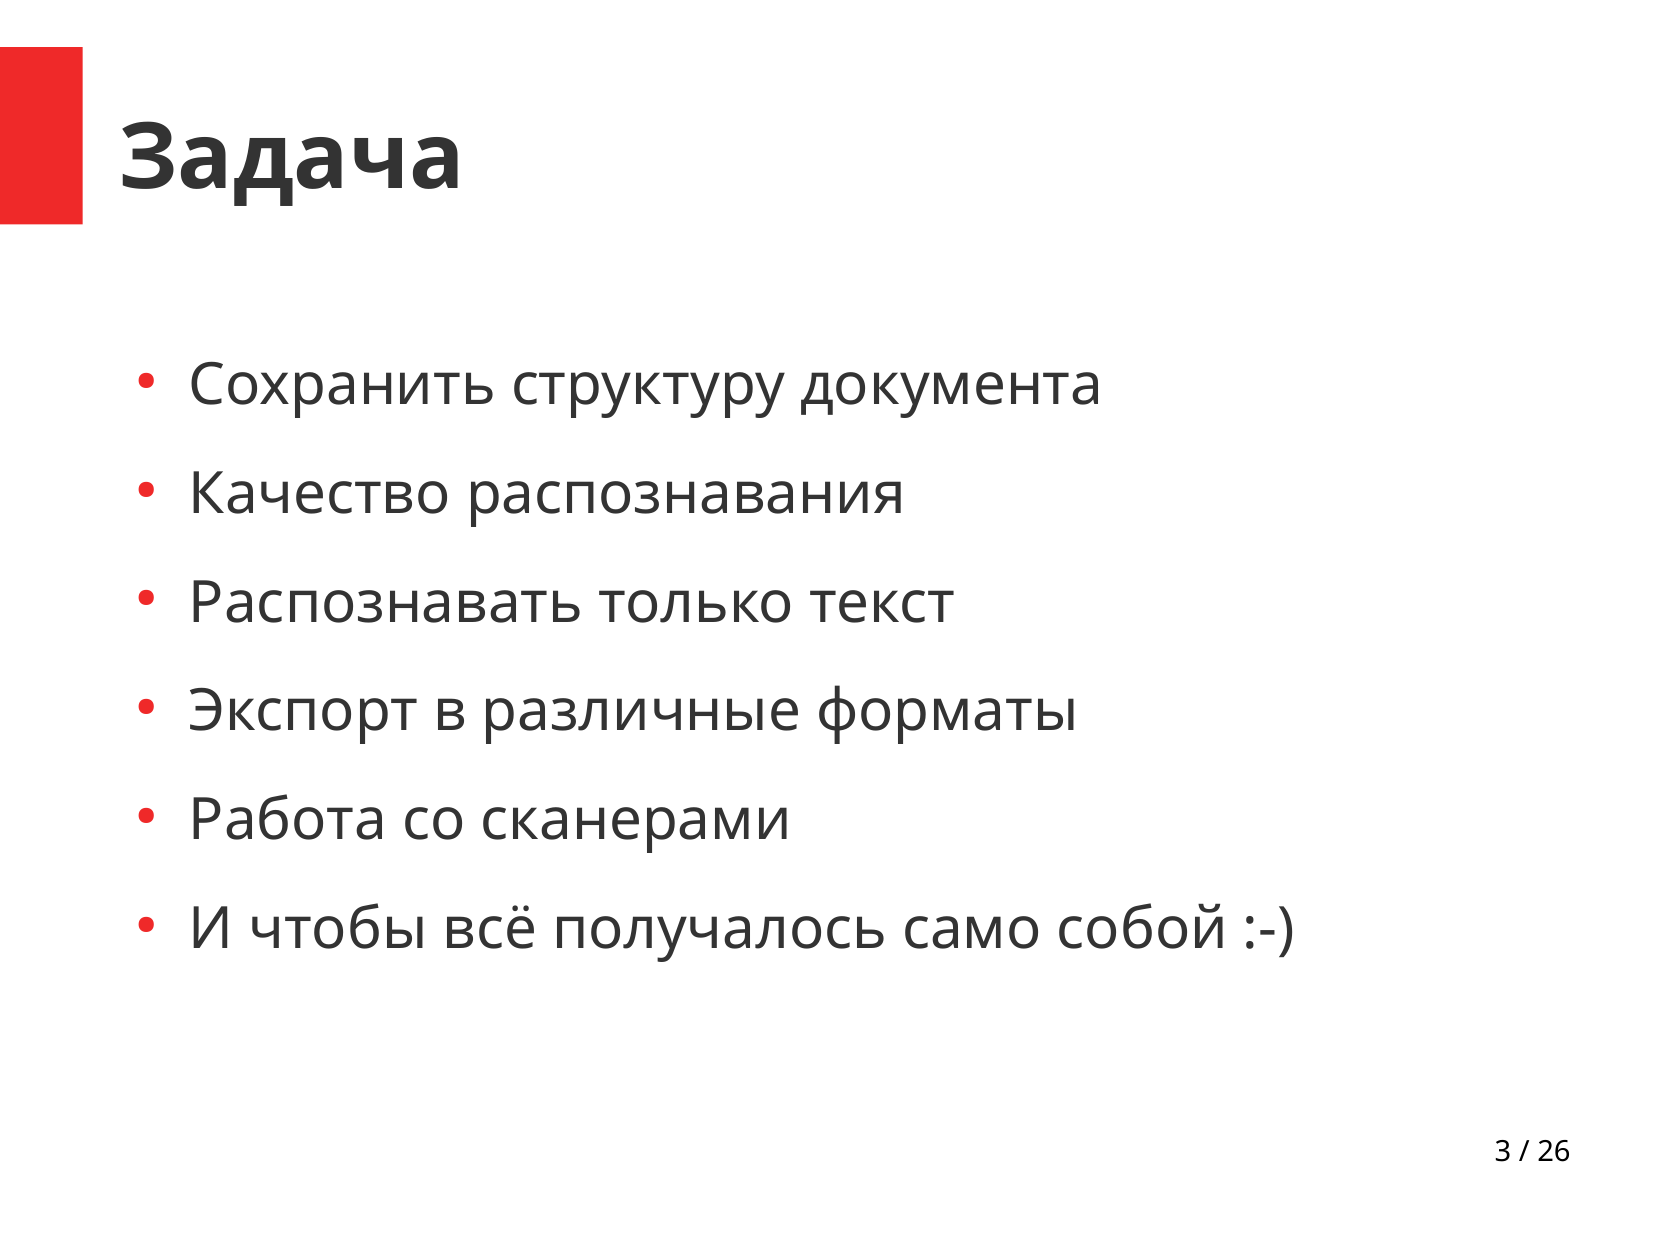

# Задача
Сохранить структуру документа
Качество распознавания
Распознавать только текст
Экспорт в различные форматы
Работа со сканерами
И чтобы всё получалось само собой :-)
3